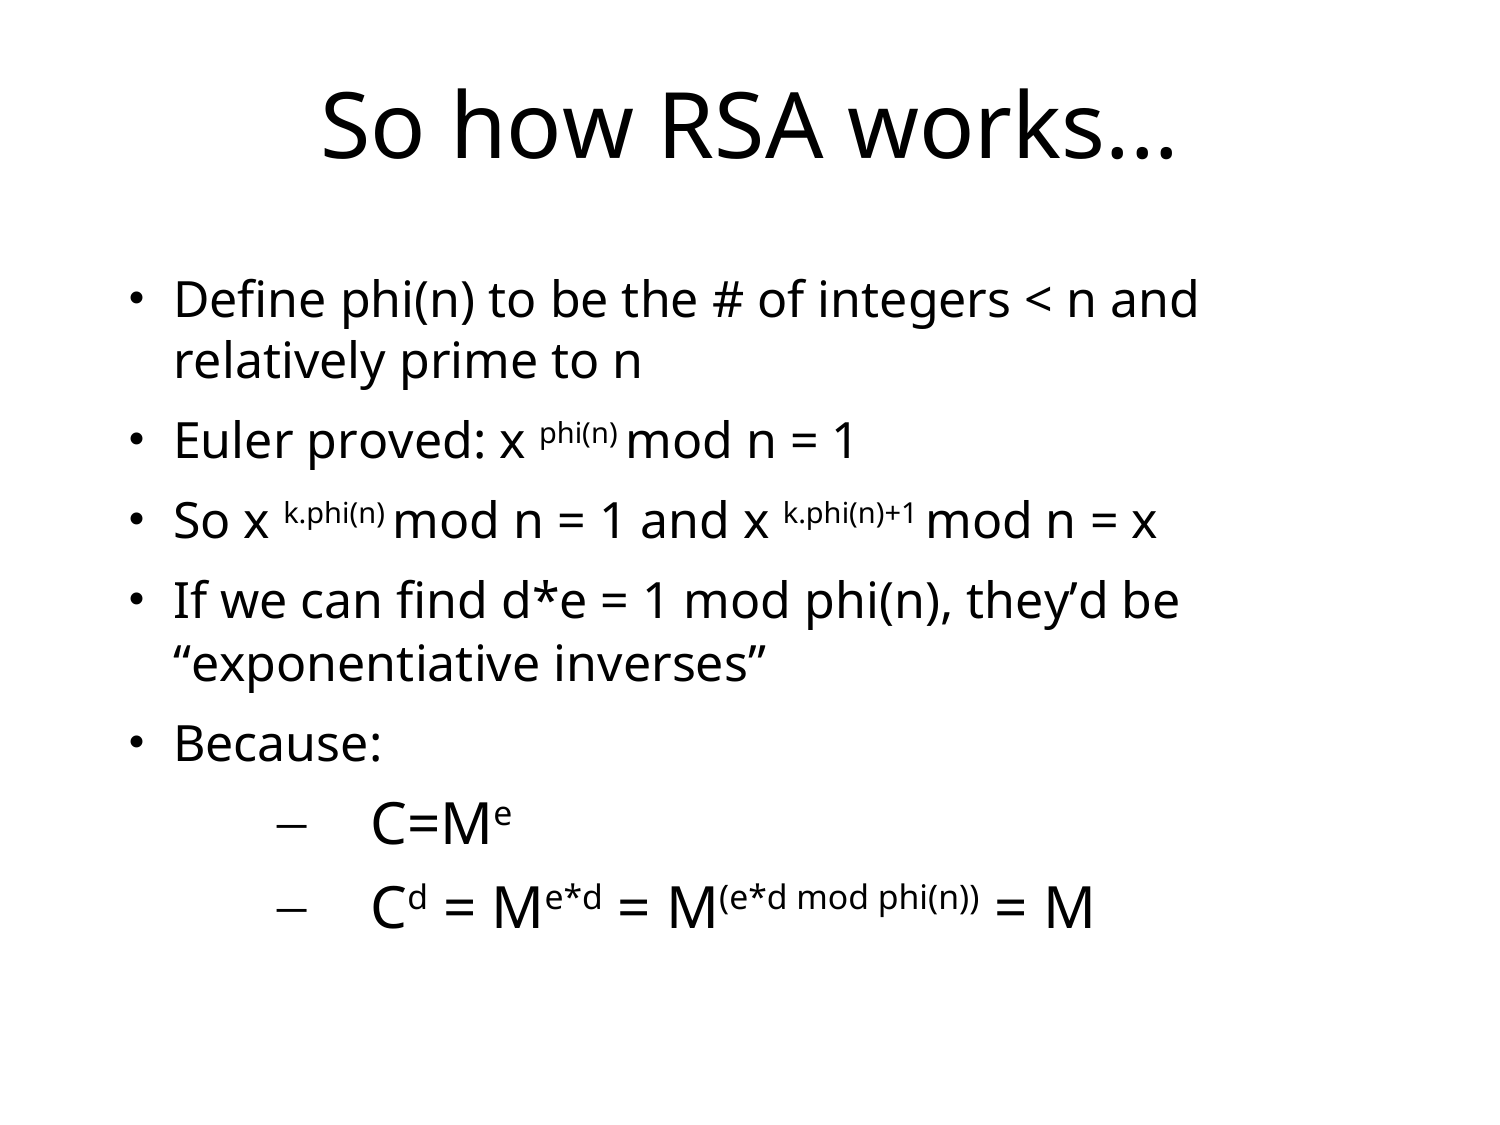

# So how RSA works...
Define phi(n) to be the # of integers < n and relatively prime to n
Euler proved: x phi(n) mod n = 1
So x k.phi(n) mod n = 1 and x k.phi(n)+1 mod n = x
If we can find d*e = 1 mod phi(n), they’d be “exponentiative inverses”
Because:
C=Me
Cd = Me*d = M(e*d mod phi(n)) = M